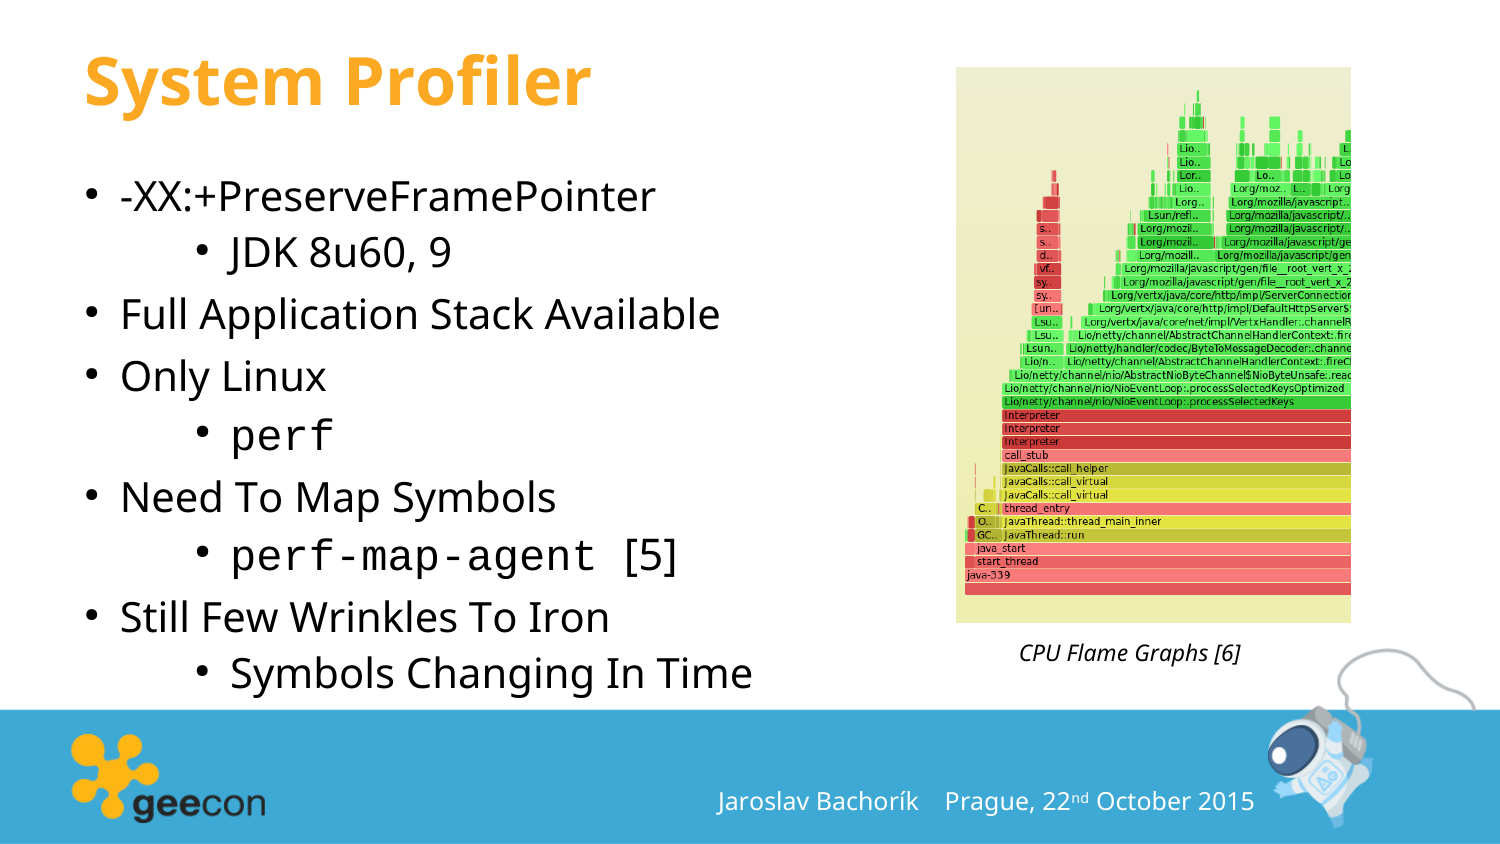

# System Profiler
-XX:+PreserveFramePointer
JDK 8u60, 9
Full Application Stack Available
Only Linux
perf
Need To Map Symbols
perf-map-agent [5]
Still Few Wrinkles To Iron
Symbols Changing In Time
CPU Flame Graphs [6]
Jaroslav Bachorík Prague, 22nd October 2015